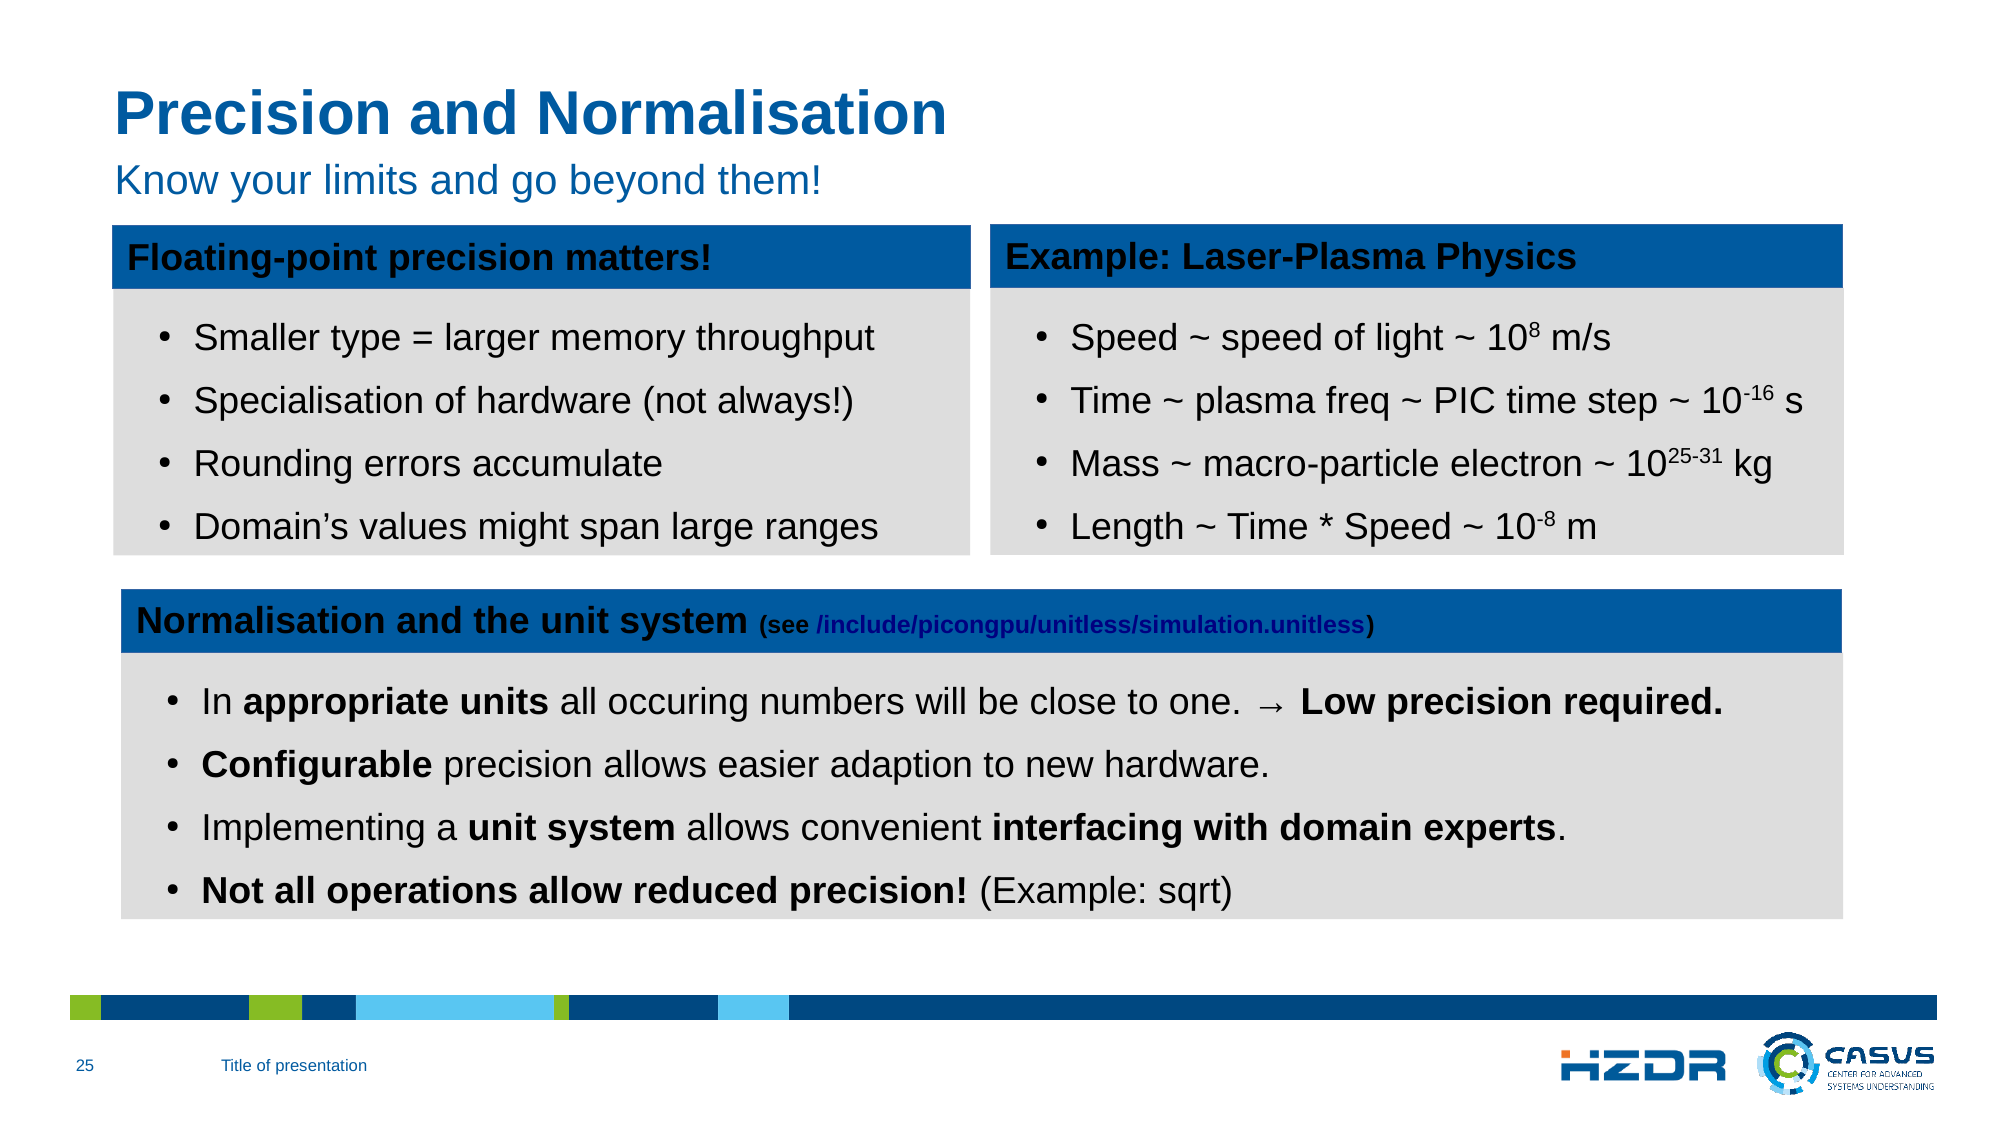

# Precision and Normalisation
Know your limits and go beyond them!
Example: Laser-Plasma Physics
Speed ~ speed of light ~ 108 m/s
Time ~ plasma freq ~ PIC time step ~ 10-16 s
Mass ~ macro-particle electron ~ 1025-31 kg
Length ~ Time * Speed ~ 10-8 m
Floating-point precision matters!
Smaller type = larger memory throughput
Specialisation of hardware (not always!)
Rounding errors accumulate
Domain’s values might span large ranges
Normalisation and the unit system (see /include/picongpu/unitless/simulation.unitless)
In appropriate units all occuring numbers will be close to one. → Low precision required.
Configurable precision allows easier adaption to new hardware.
Implementing a unit system allows convenient interfacing with domain experts.
Not all operations allow reduced precision! (Example: sqrt)
25
Title of presentation